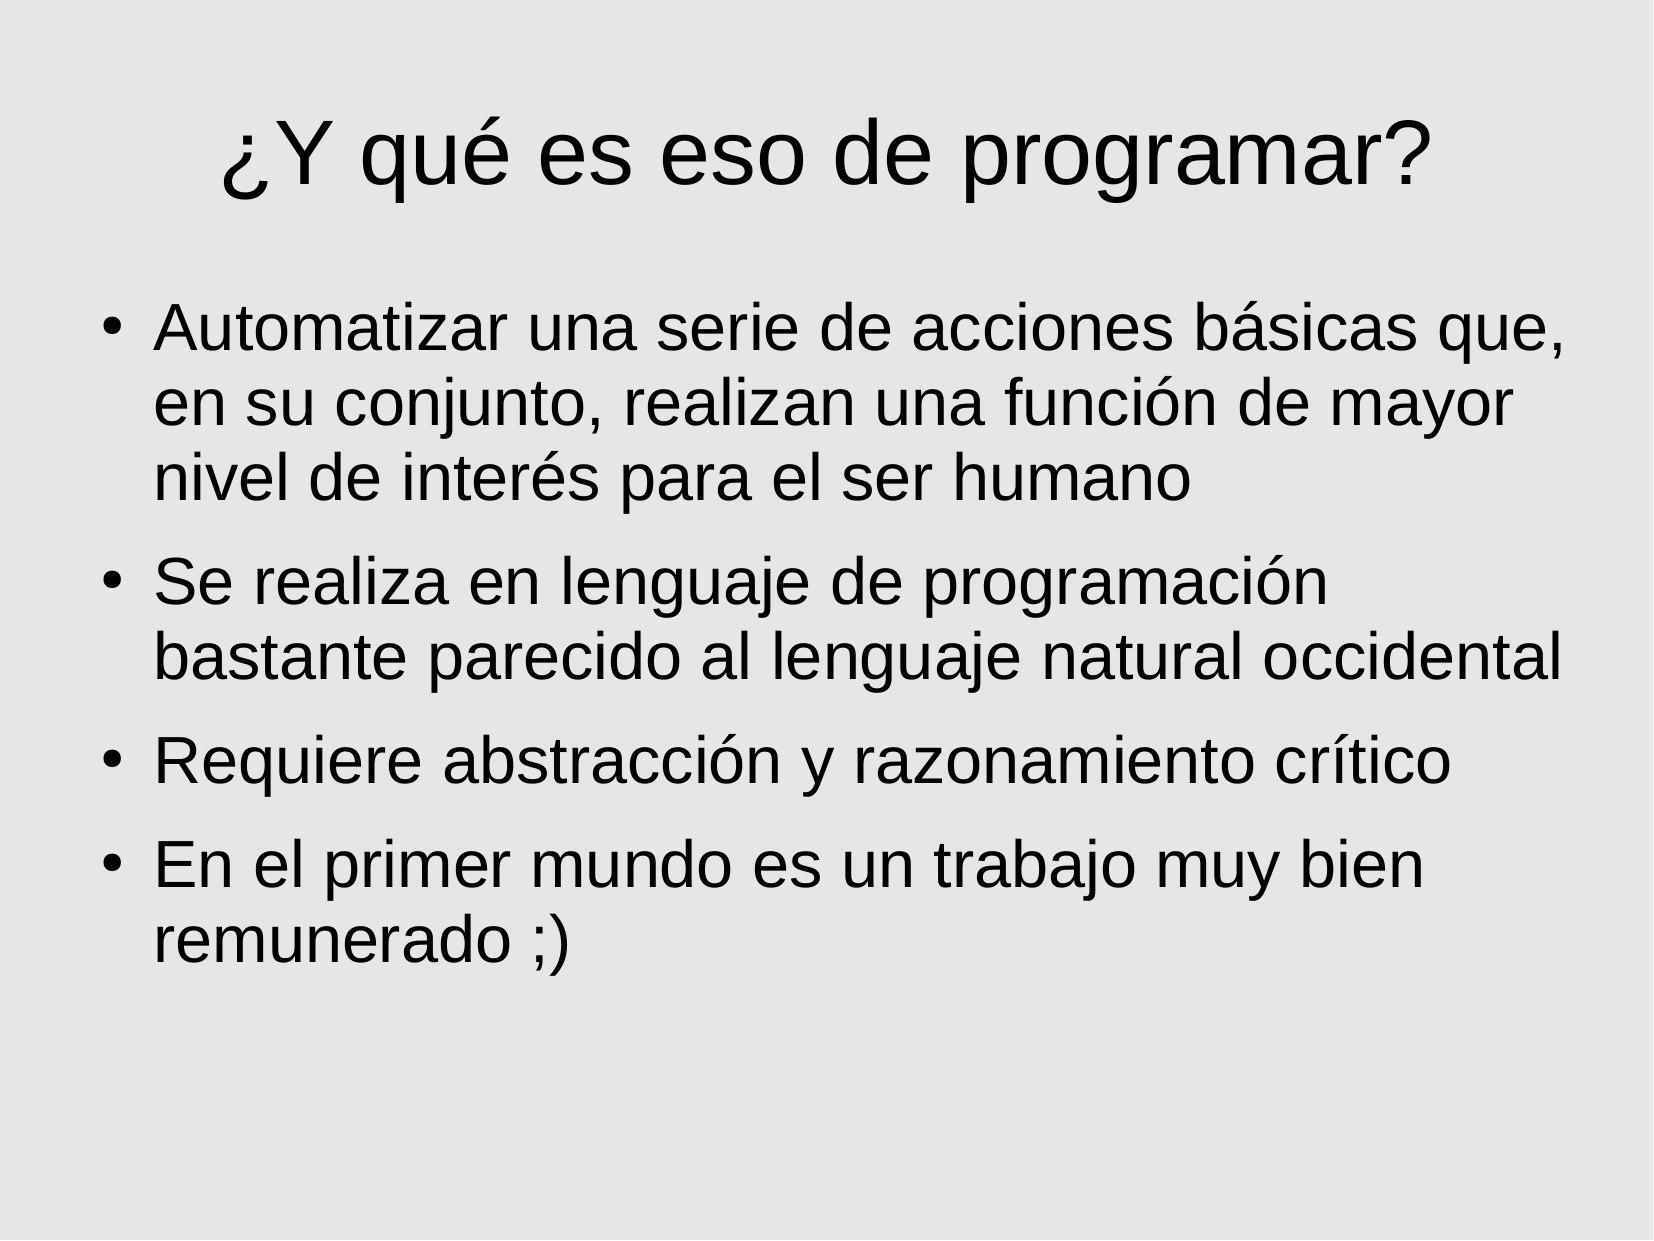

# ¿Y qué es eso de programar?
Automatizar una serie de acciones básicas que, en su conjunto, realizan una función de mayor nivel de interés para el ser humano
Se realiza en lenguaje de programación bastante parecido al lenguaje natural occidental
Requiere abstracción y razonamiento crítico
En el primer mundo es un trabajo muy bien remunerado ;)